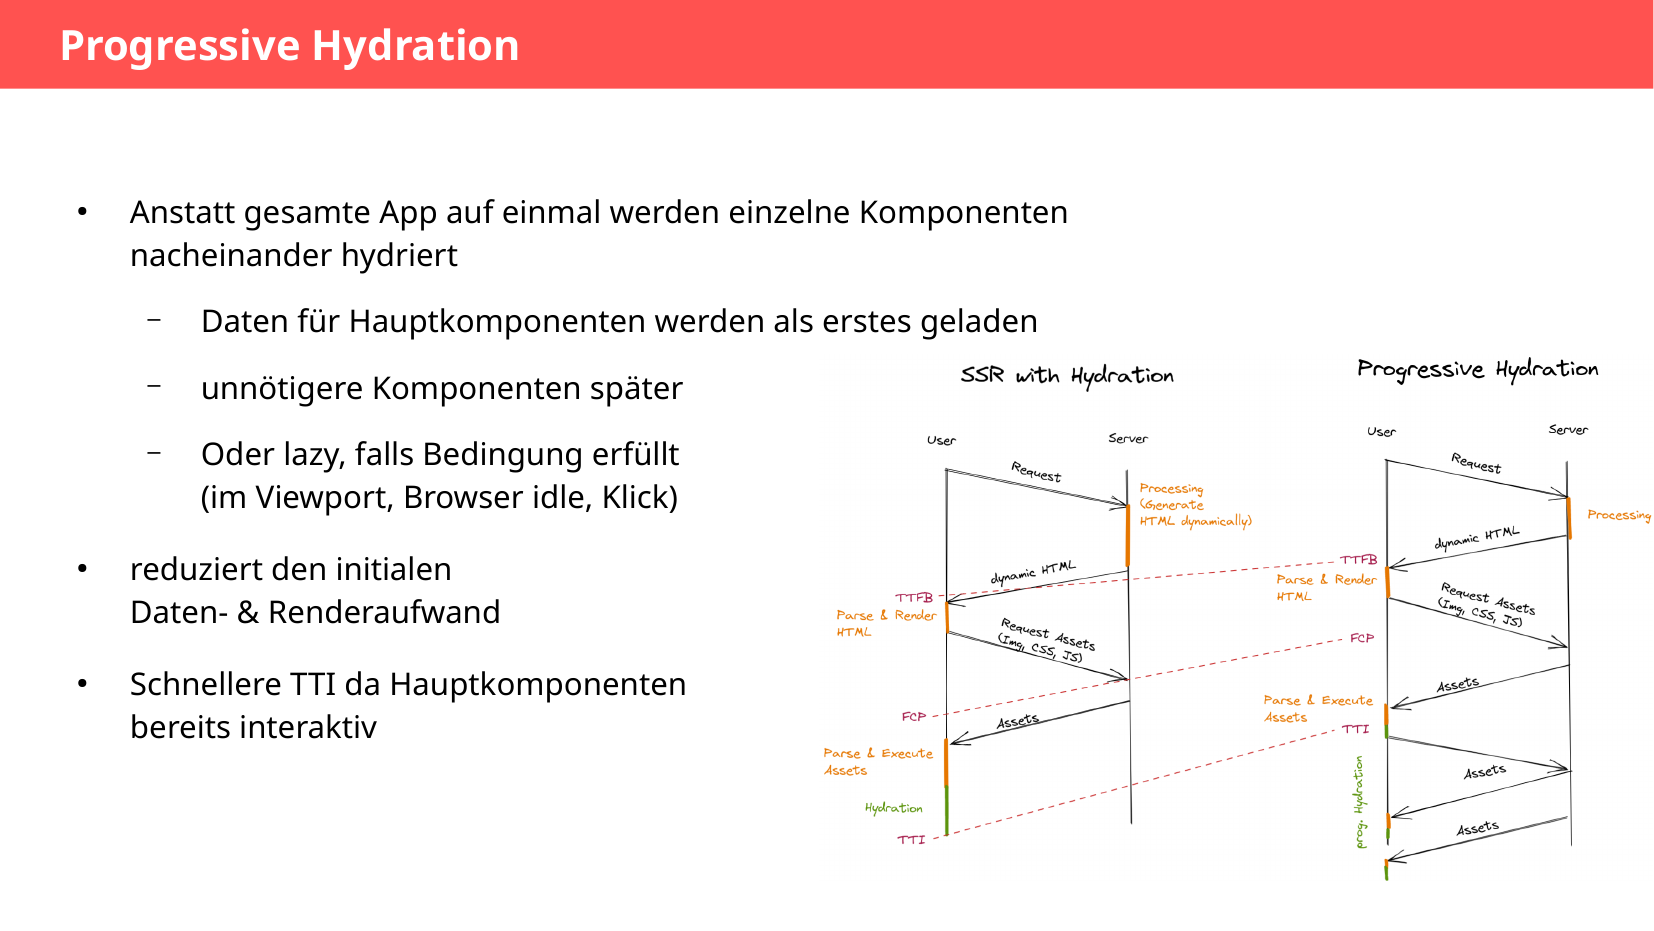

Progressive Hydration
# Anstatt gesamte App auf einmal werden einzelne Komponenten nacheinander hydriert
Daten für Hauptkomponenten werden als erstes geladen
unnötigere Komponenten später
Oder lazy, falls Bedingung erfüllt
(im Viewport, Browser idle, Klick)
reduziert den initialen
Daten- & Renderaufwand
Schnellere TTI da Hauptkomponenten
bereits interaktiv